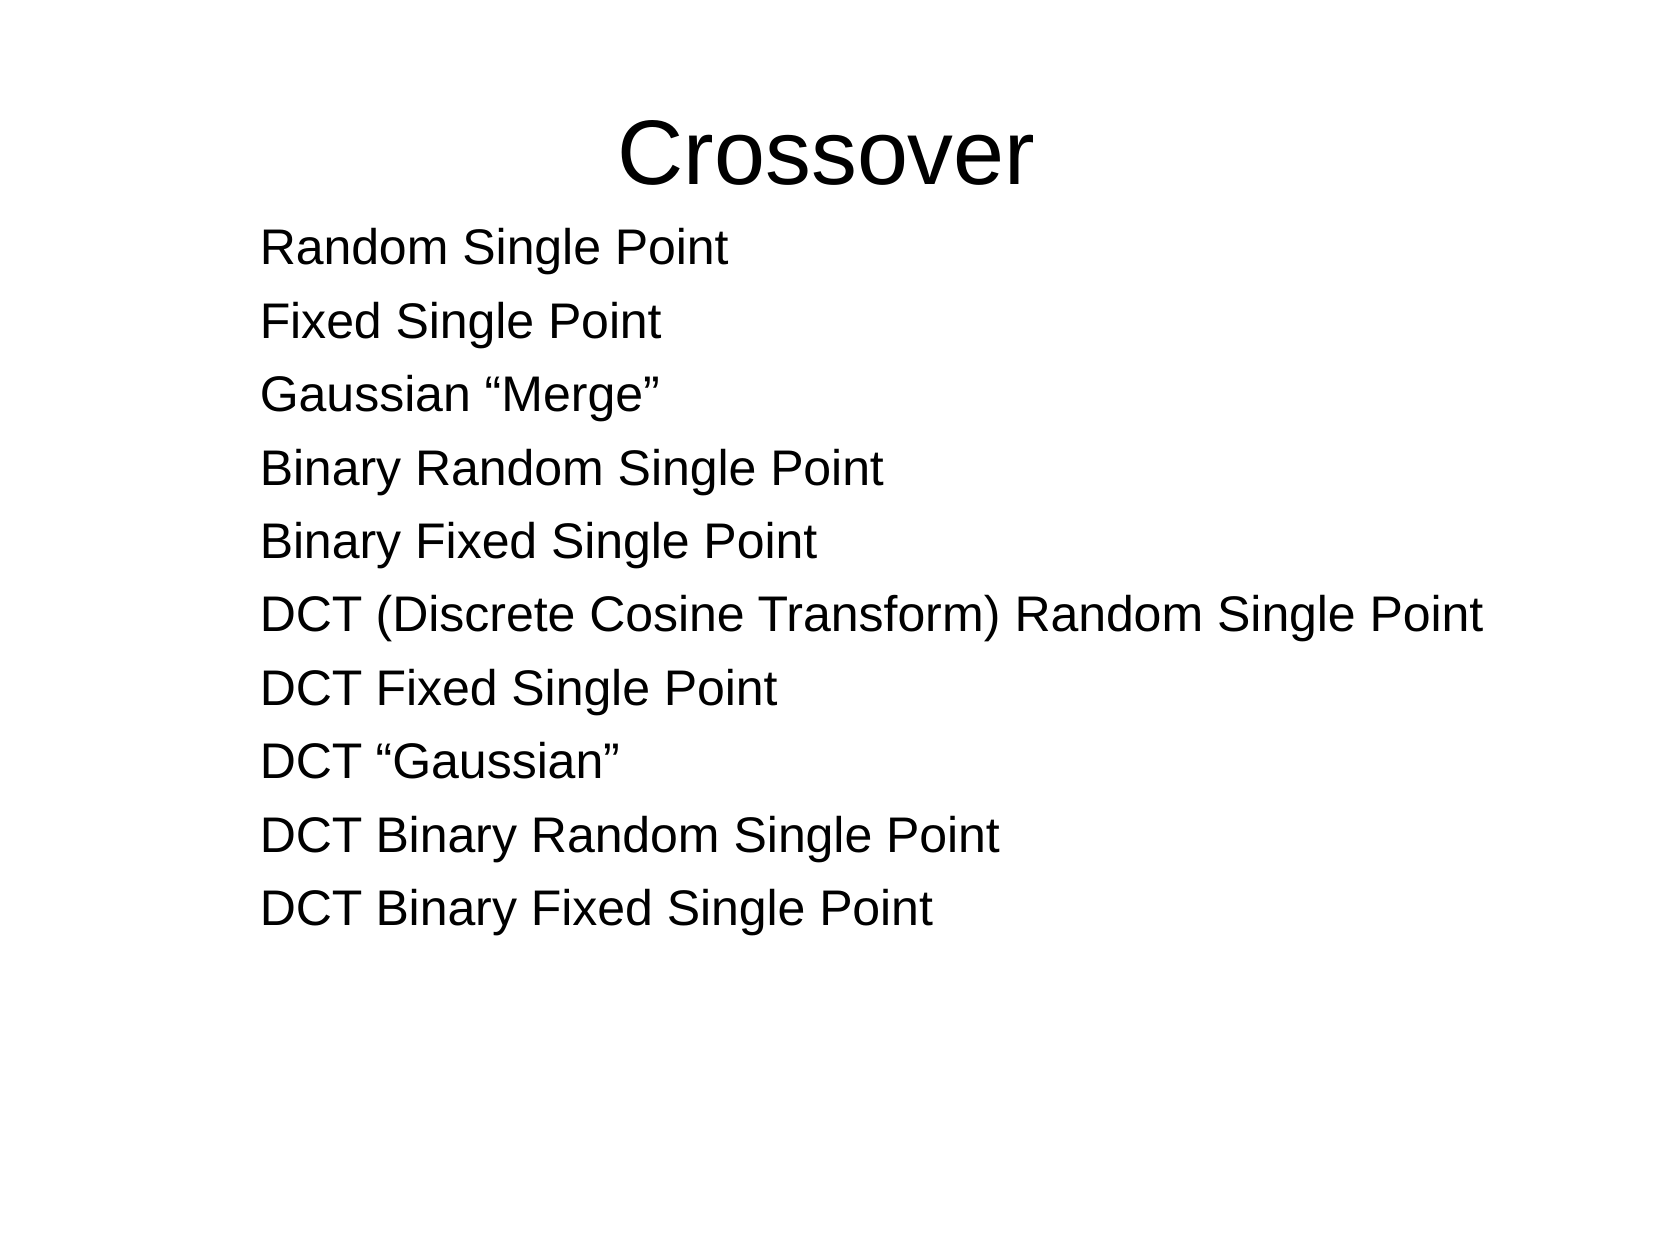

# Crossover
Random Single Point
Fixed Single Point
Gaussian “Merge”
Binary Random Single Point
Binary Fixed Single Point
DCT (Discrete Cosine Transform) Random Single Point
DCT Fixed Single Point
DCT “Gaussian”
DCT Binary Random Single Point
DCT Binary Fixed Single Point